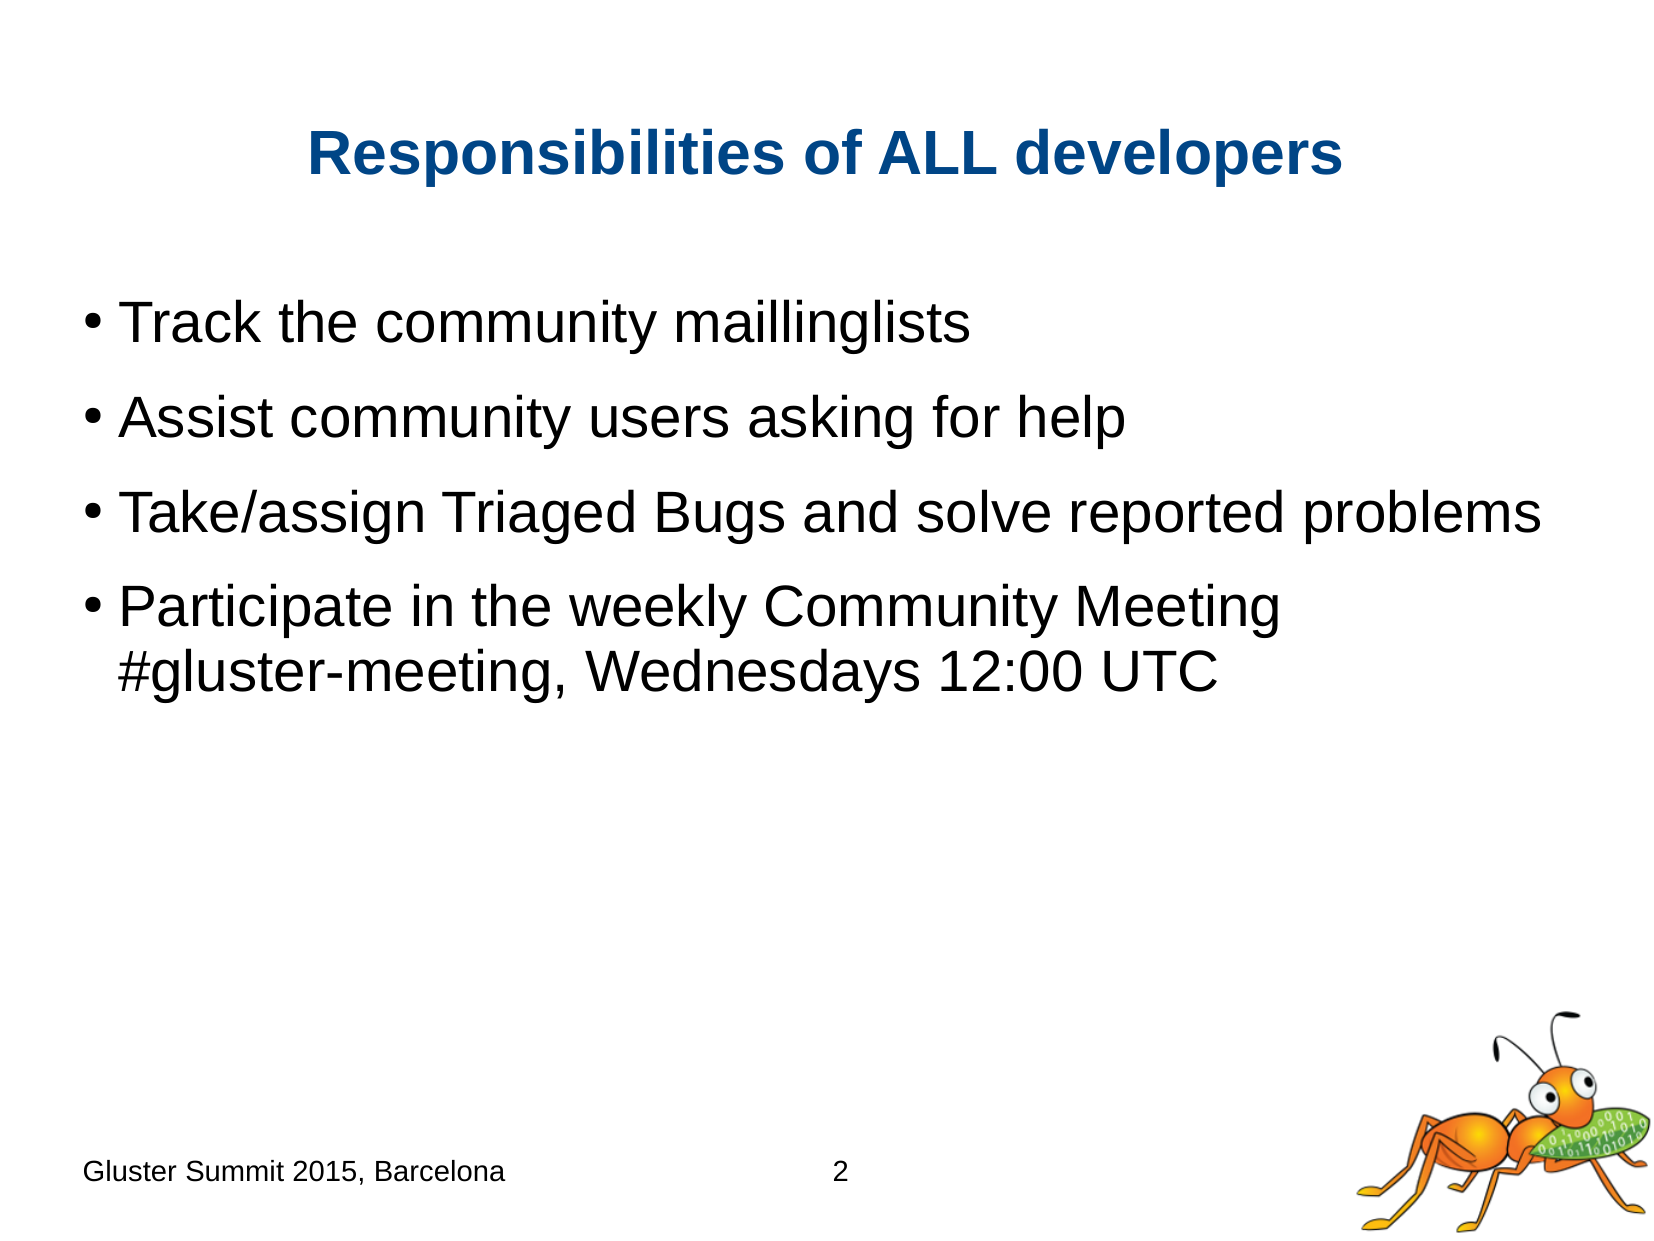

# Responsibilities of ALL developers
Track the community maillinglists
Assist community users asking for help
Take/assign Triaged Bugs and solve reported problems
Participate in the weekly Community Meeting
#gluster-meeting, Wednesdays 12:00 UTC
Gluster Summit 2015, Barcelona
2